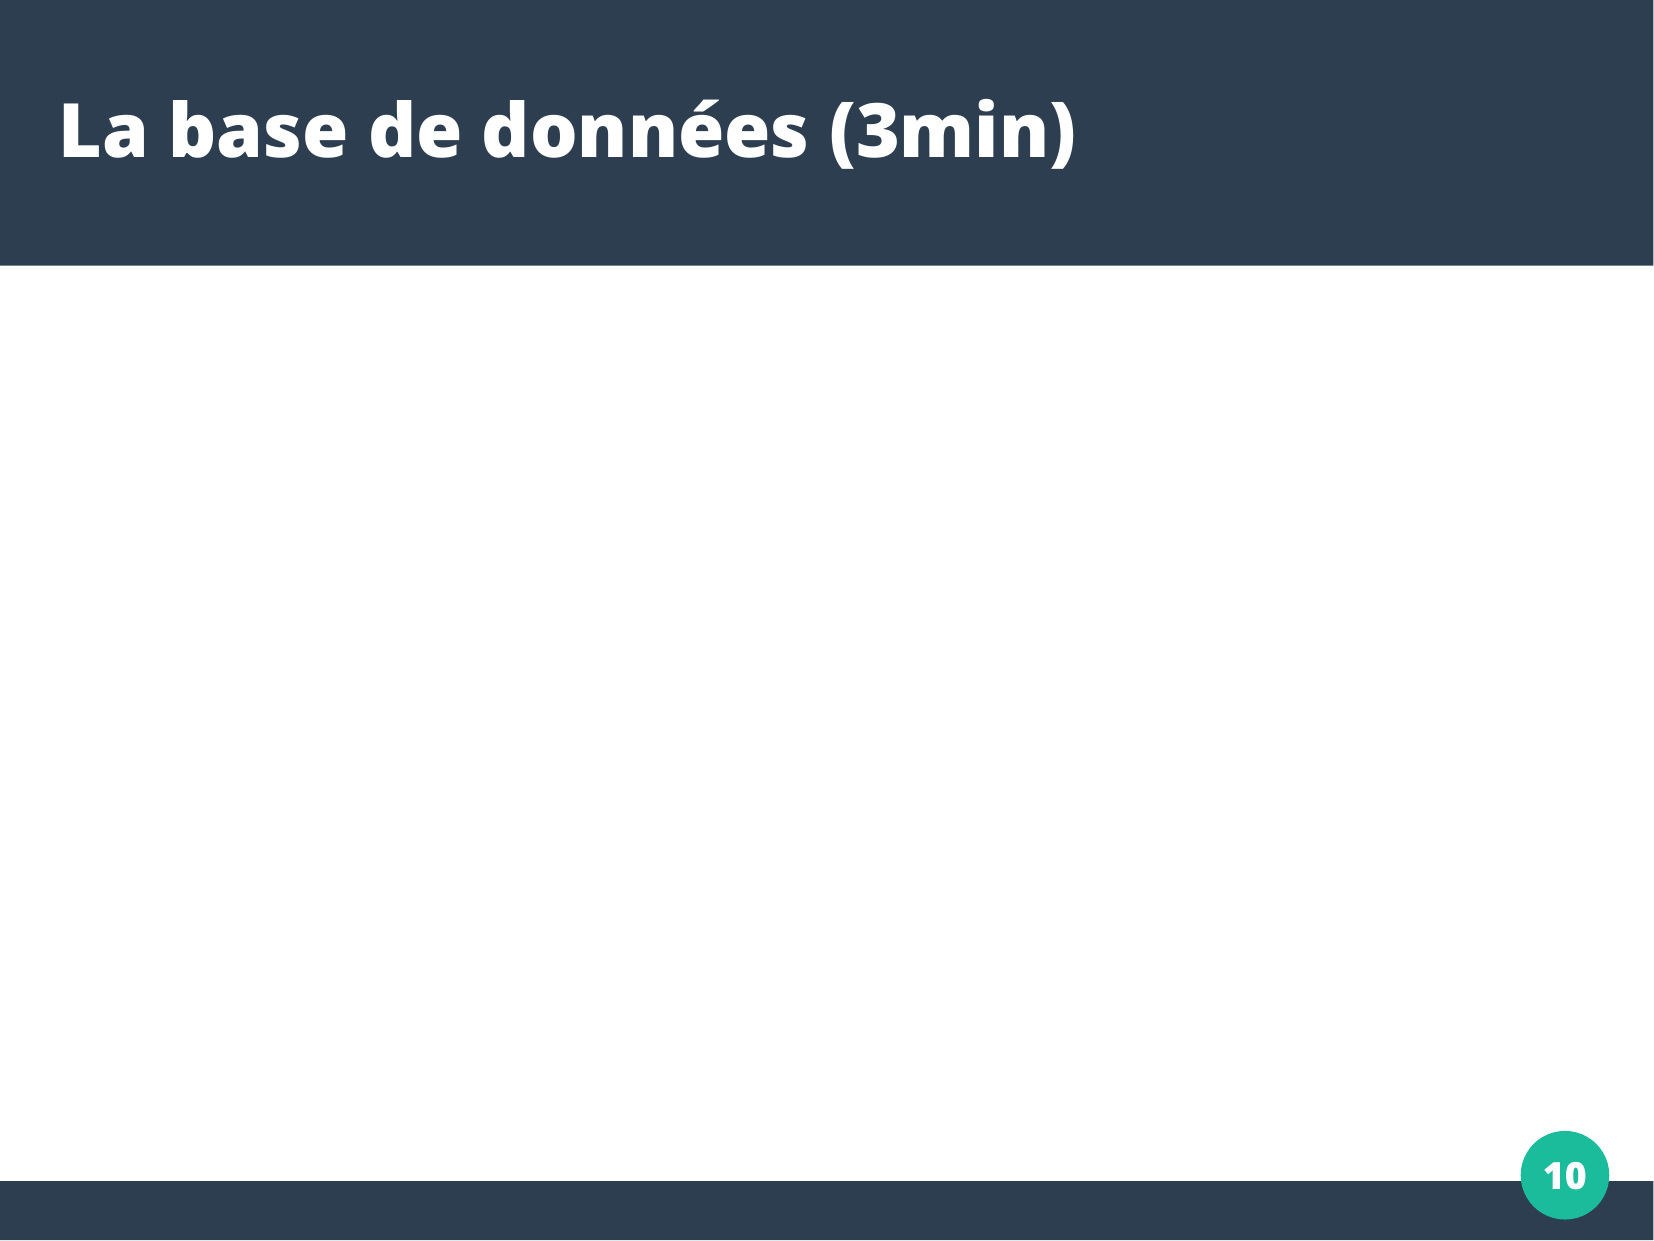

# La base de données (3min)
10